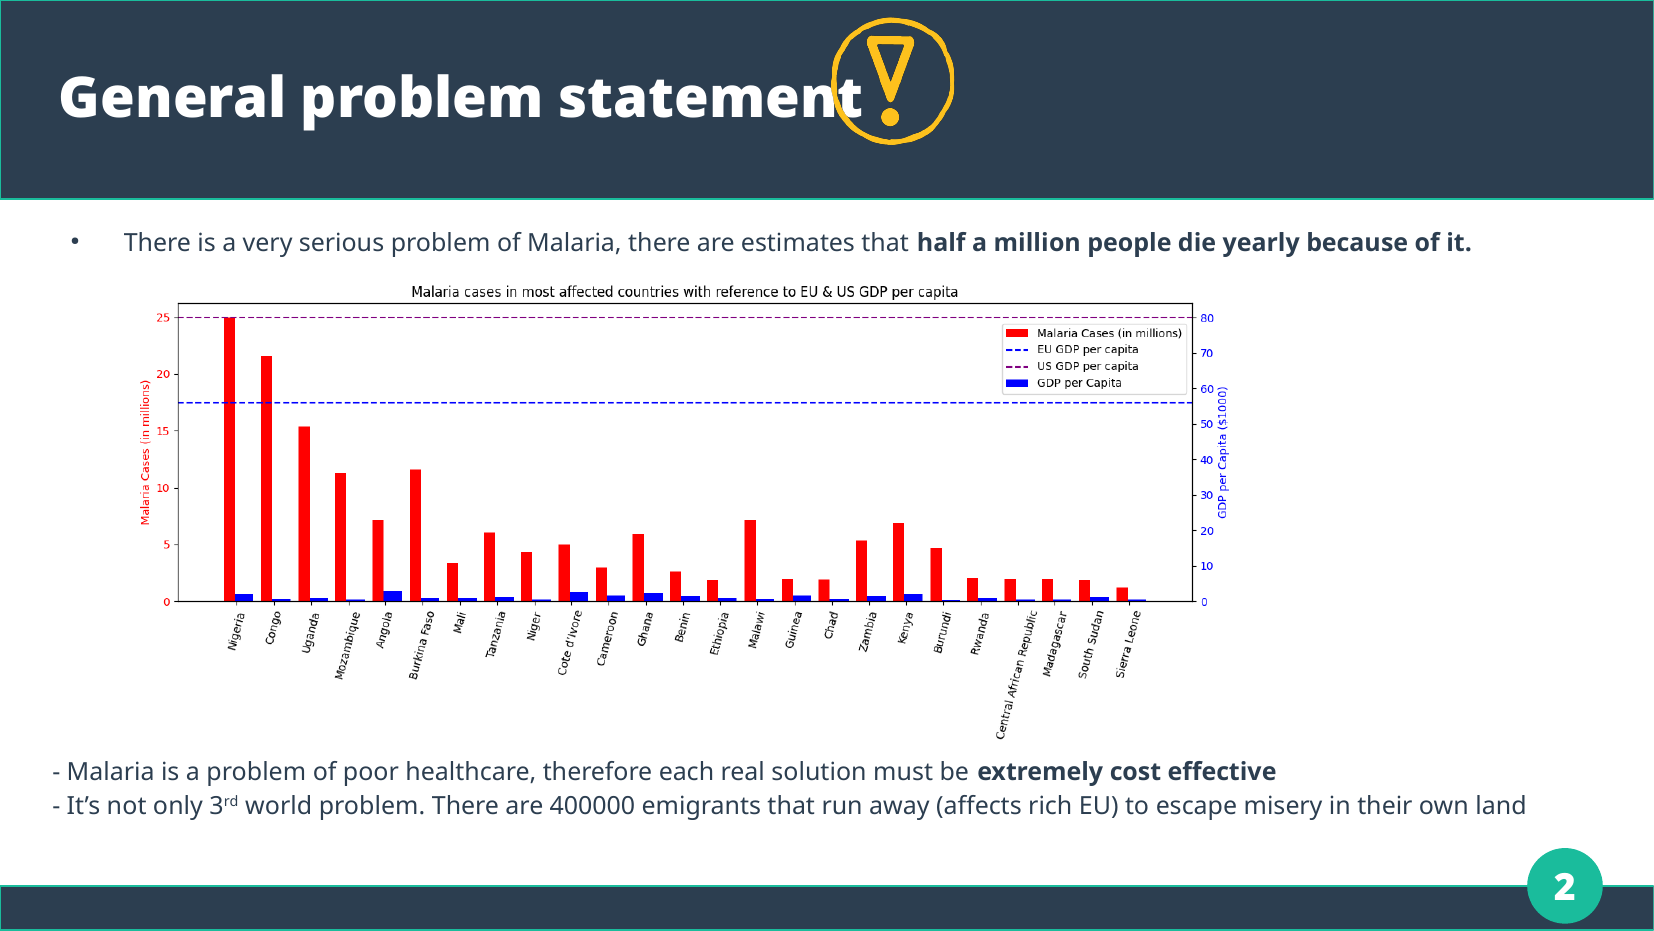

# General problem statement
There is a very serious problem of Malaria, there are estimates that half a million people die yearly because of it.
- Malaria is a problem of poor healthcare, therefore each real solution must be extremely cost effective
- It’s not only 3rd world problem. There are 400000 emigrants that run away (affects rich EU) to escape misery in their own land
2